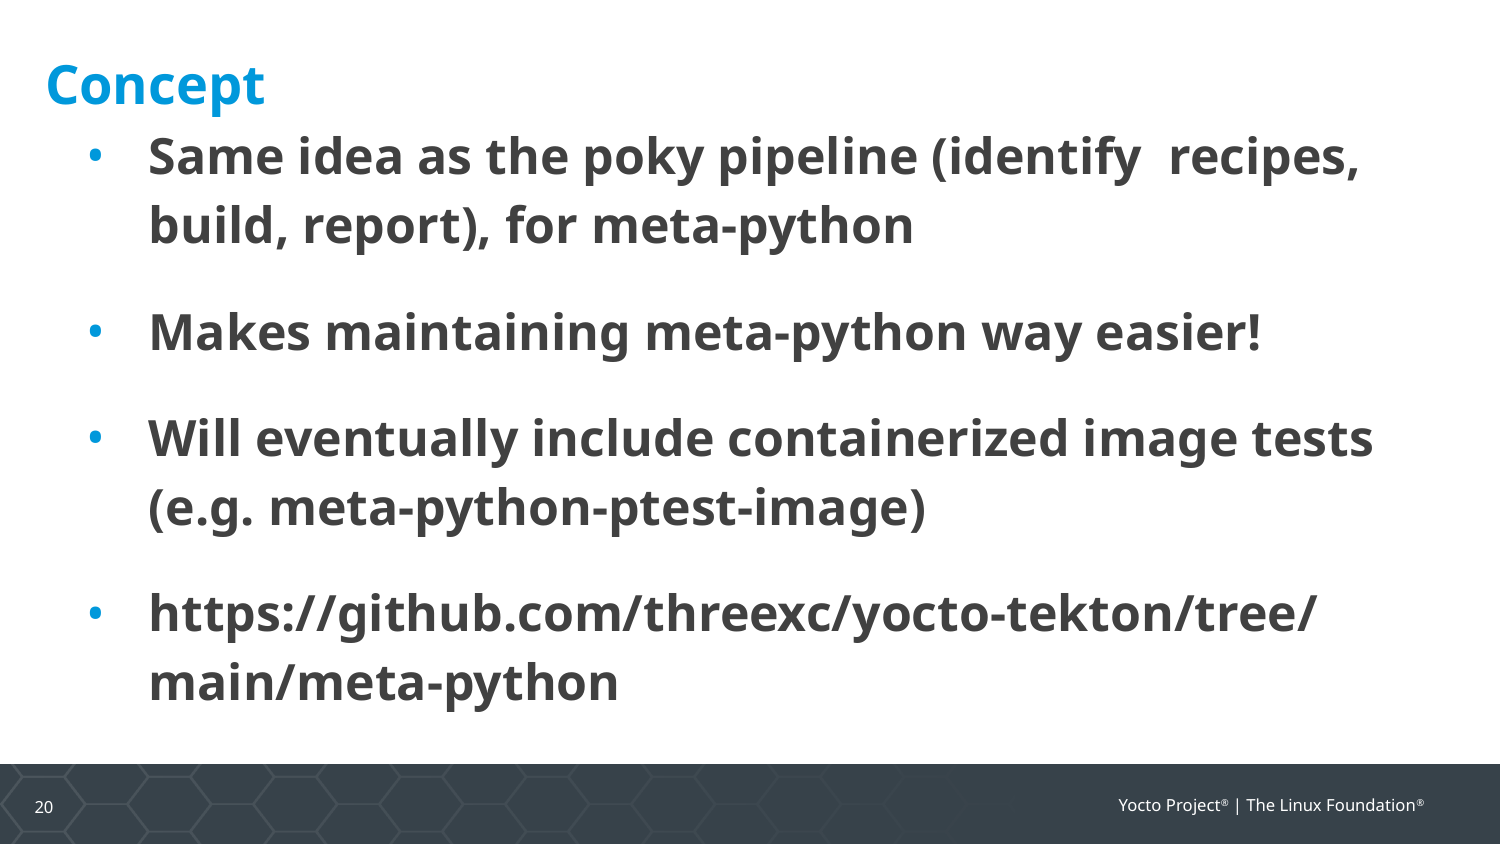

# Concept
Same idea as the poky pipeline (identify recipes, build, report), for meta-python
Makes maintaining meta-python way easier!
Will eventually include containerized image tests (e.g. meta-python-ptest-image)
https://github.com/threexc/yocto-tekton/tree/main/meta-python